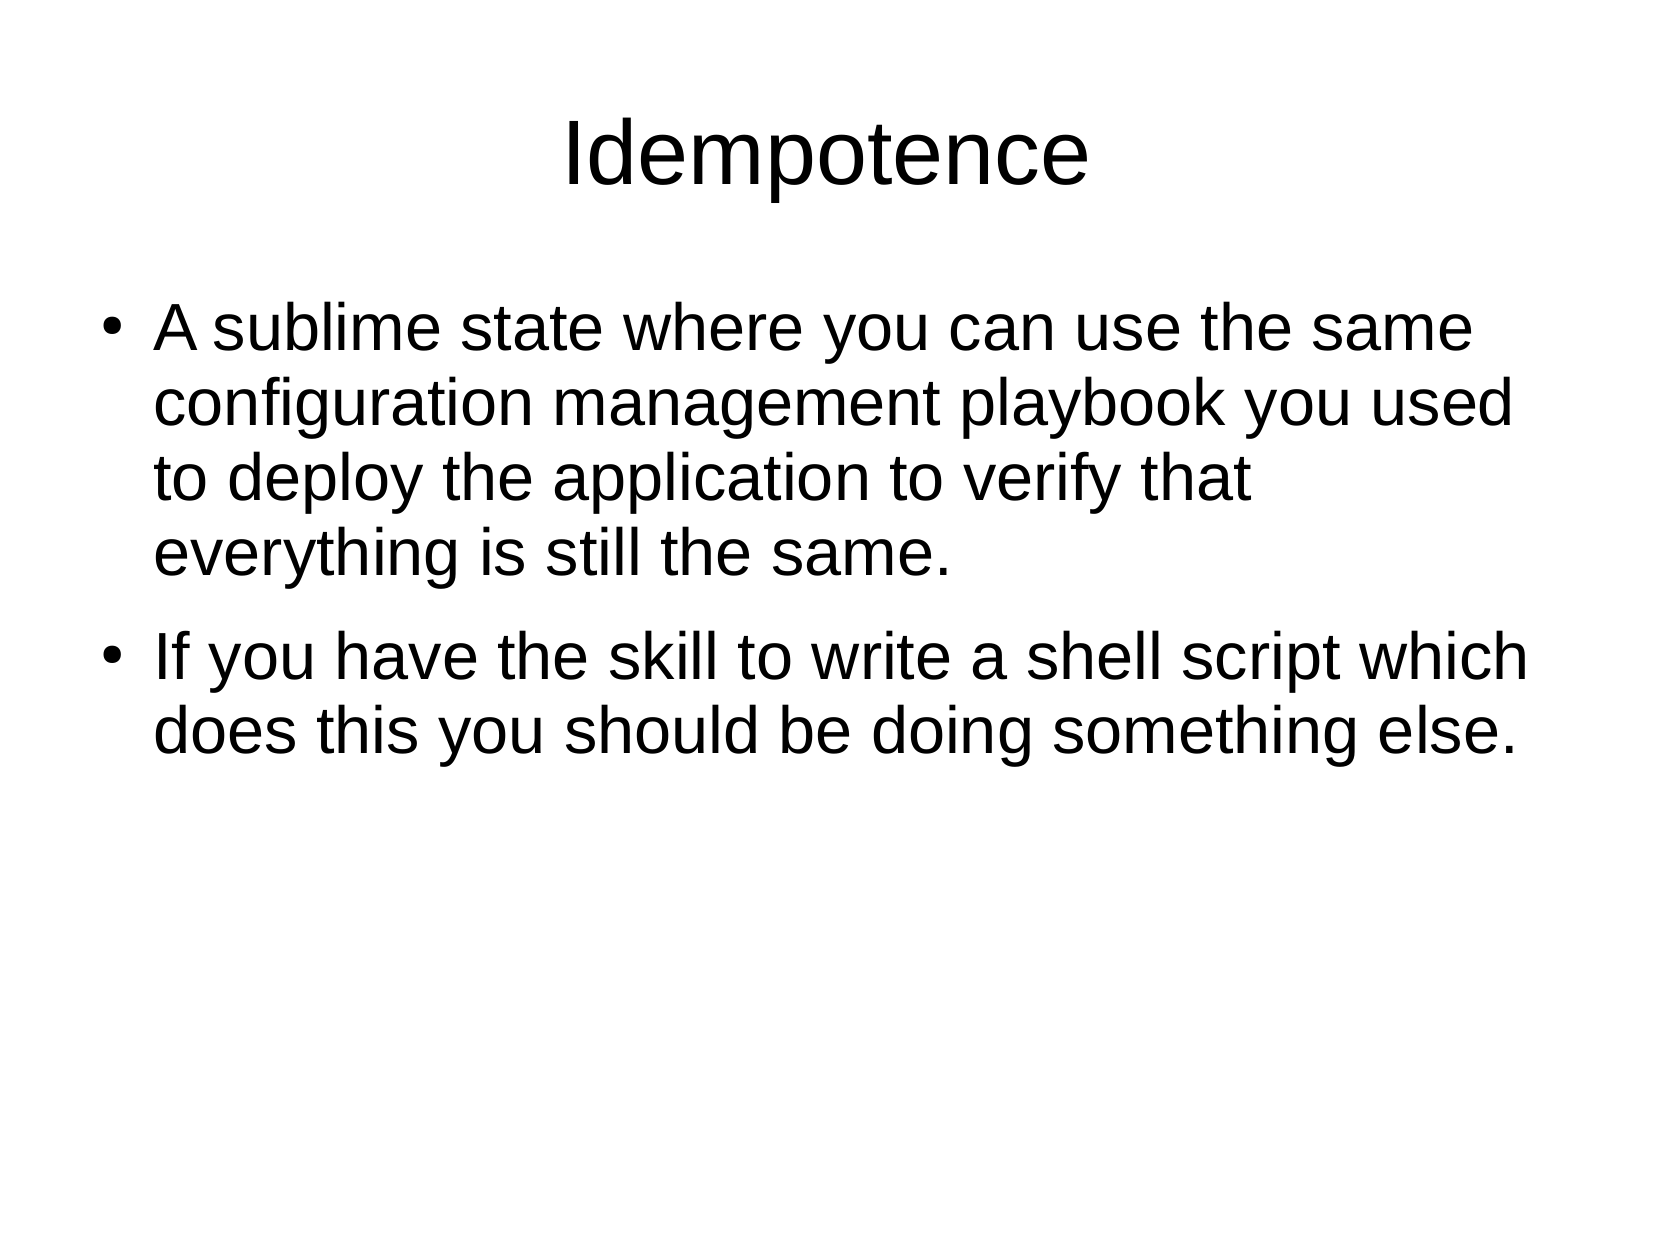

# Idempotence
A sublime state where you can use the same configuration management playbook you used to deploy the application to verify that everything is still the same.
If you have the skill to write a shell script which does this you should be doing something else.